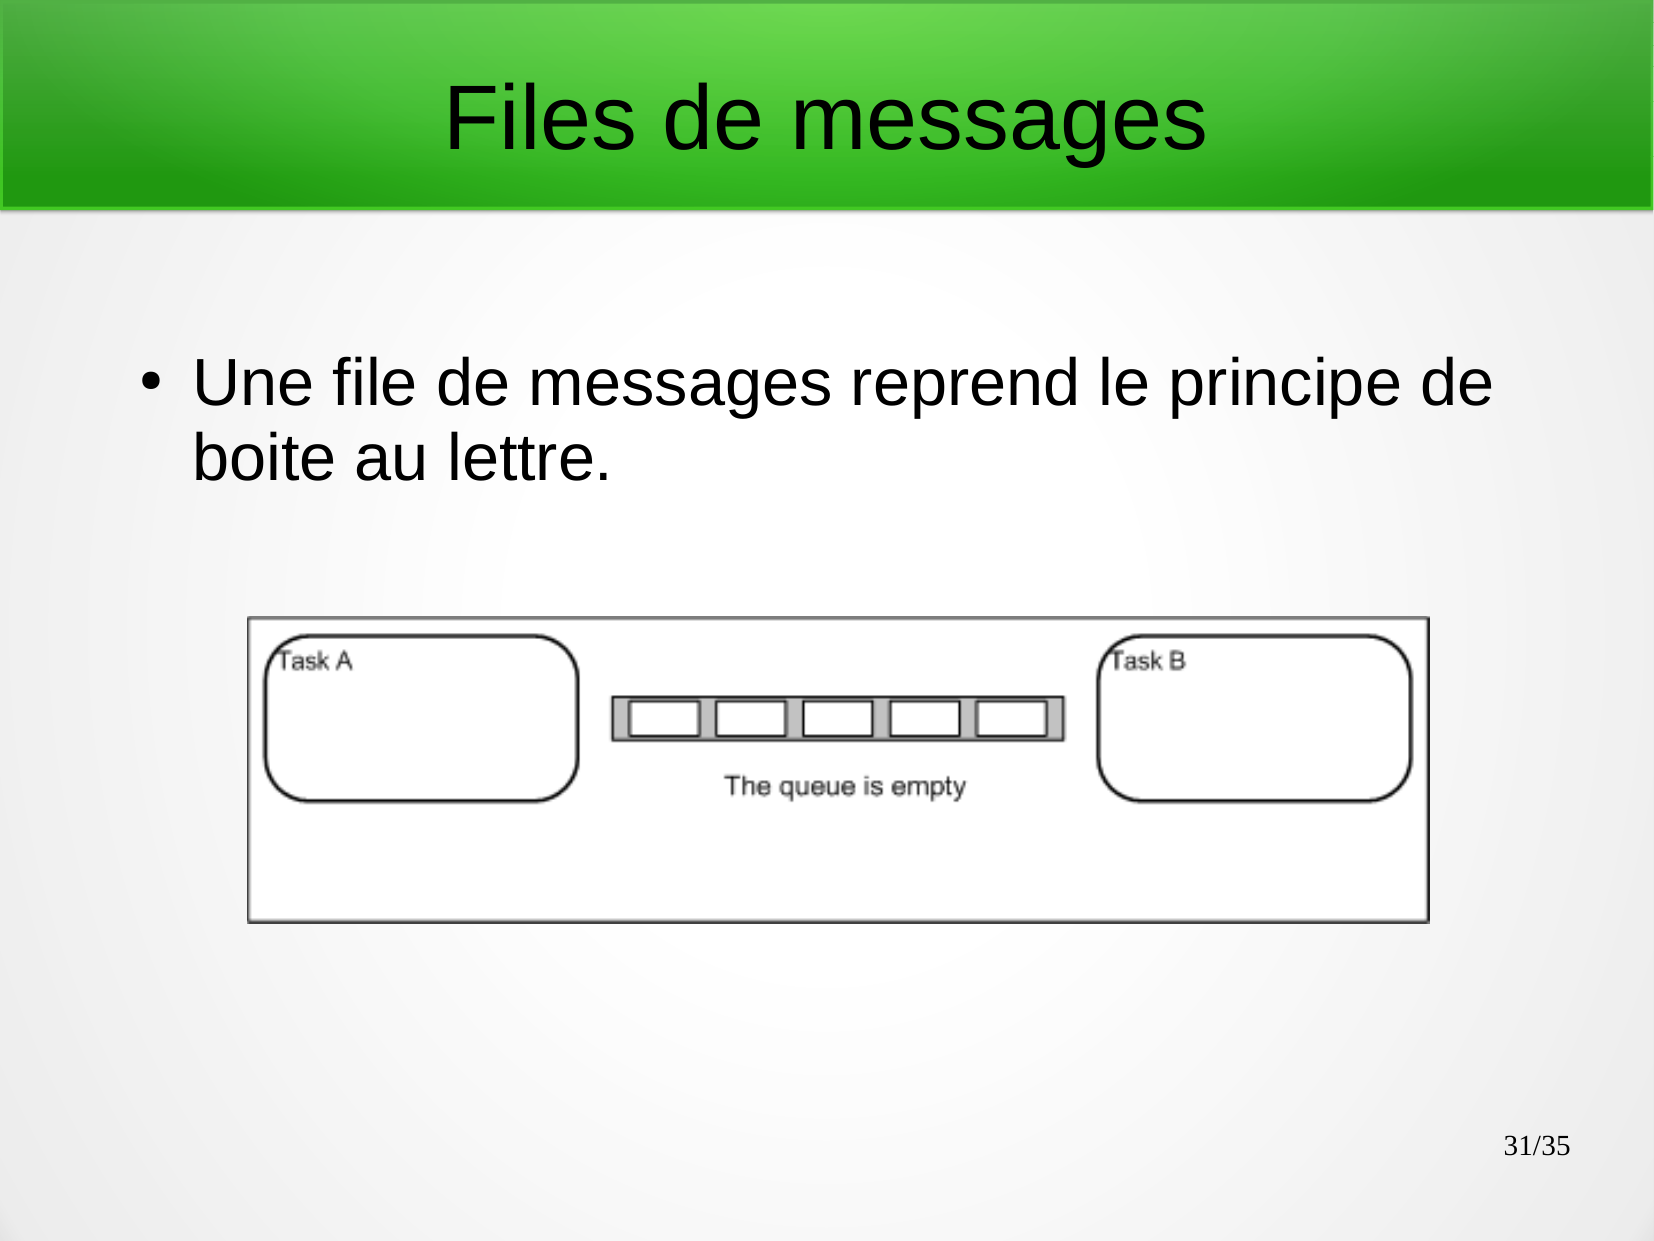

# Files de messages
Une file de messages reprend le principe de boite au lettre.
31